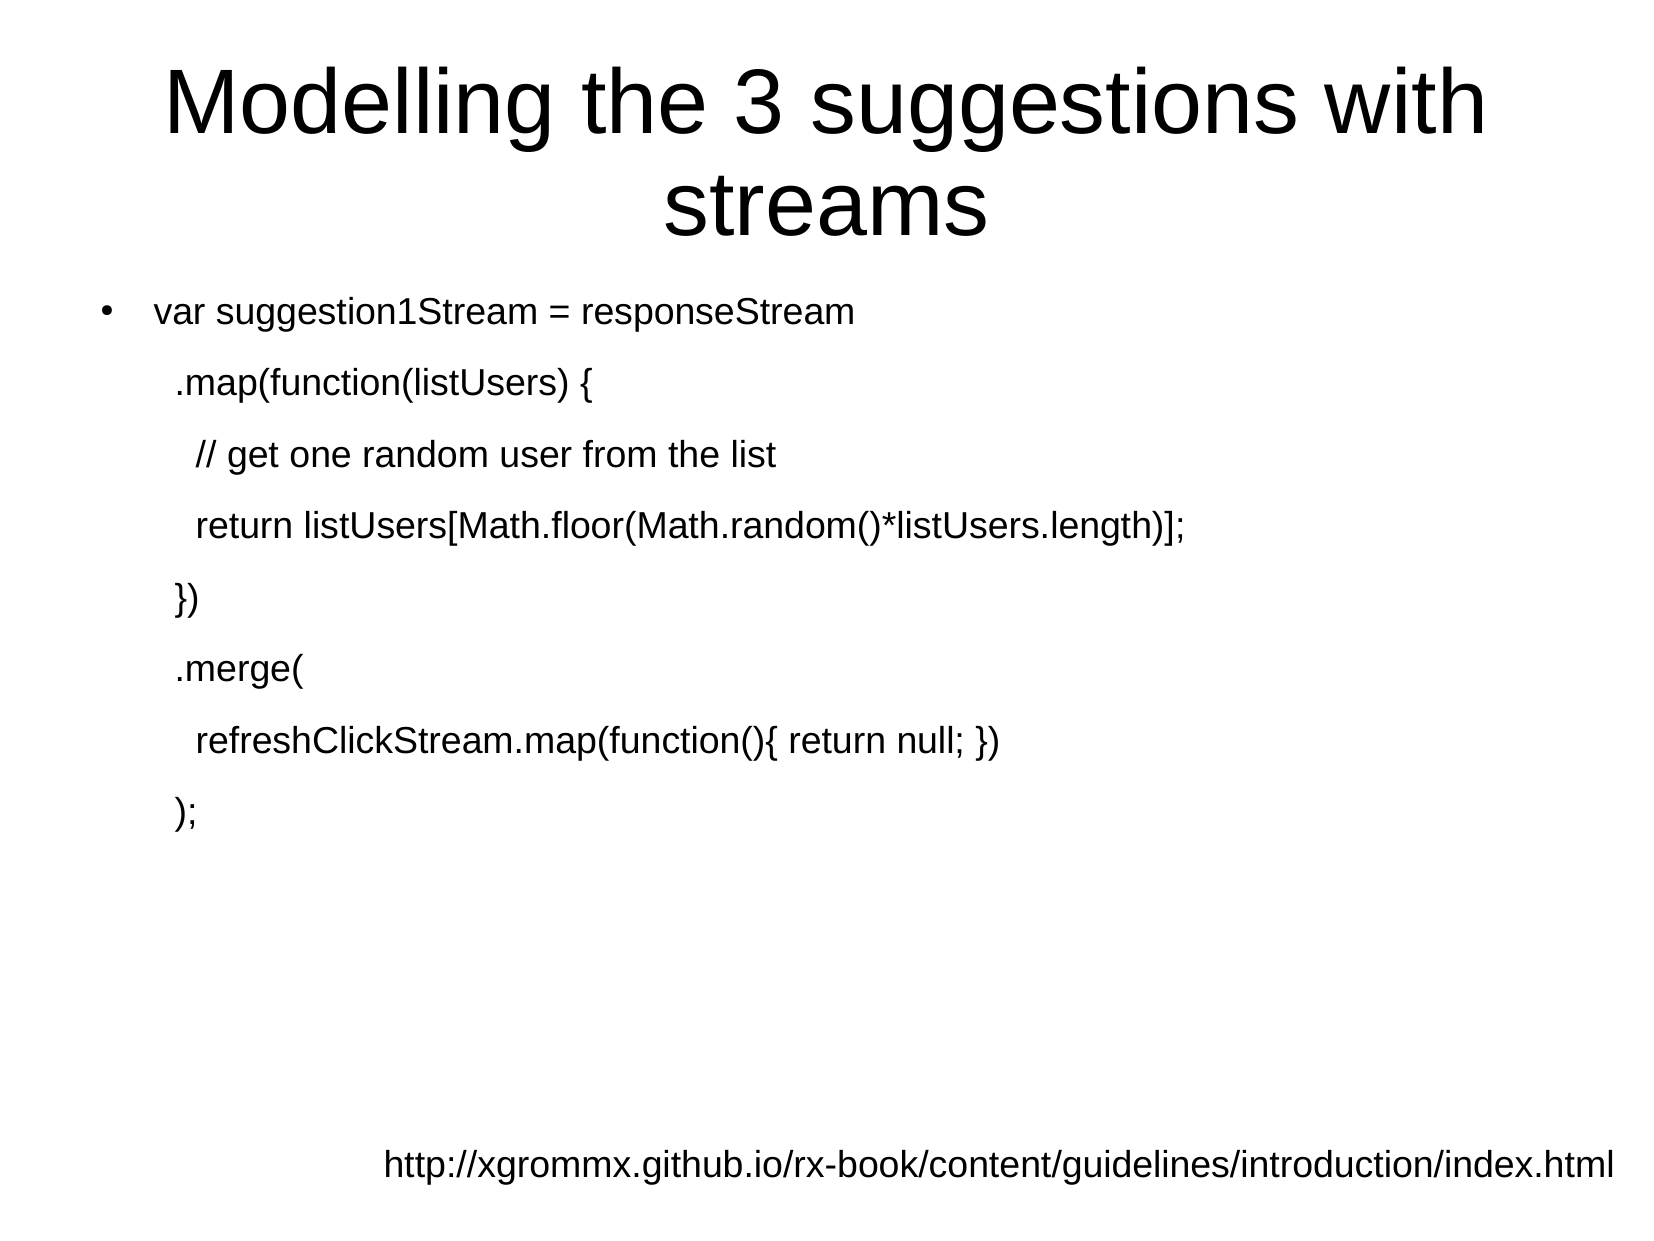

# Modelling the 3 suggestions with streams
var suggestion1Stream = responseStream
 .map(function(listUsers) {
 // get one random user from the list
 return listUsers[Math.floor(Math.random()*listUsers.length)];
 })
 .merge(
 refreshClickStream.map(function(){ return null; })
 );
http://xgrommx.github.io/rx-book/content/guidelines/introduction/index.html